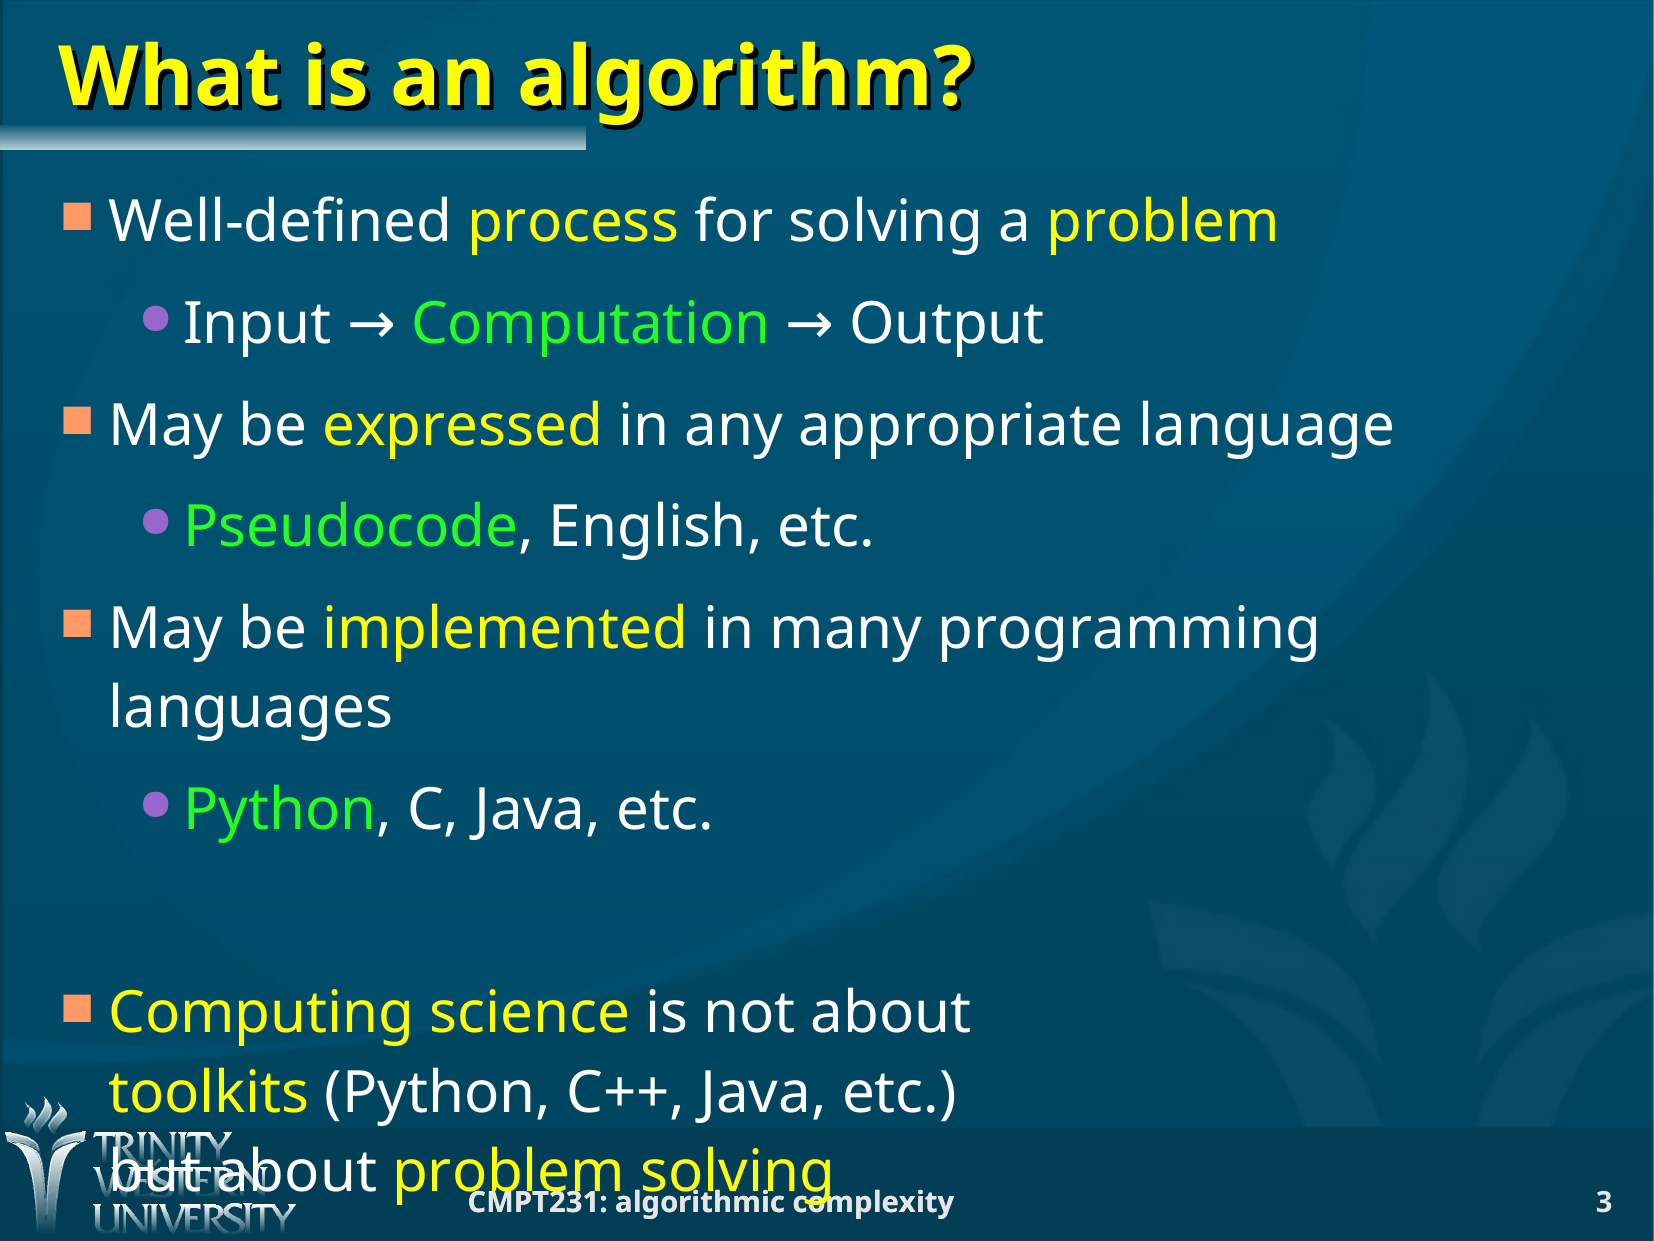

# What is an algorithm?
Well-defined process for solving a problem
Input → Computation → Output
May be expressed in any appropriate language
Pseudocode, English, etc.
May be implemented in many programming languages
Python, C, Java, etc.
Computing science is not about
toolkits (Python, C++, Java, etc.)
but about problem solving
CMPT231: algorithmic complexity
3